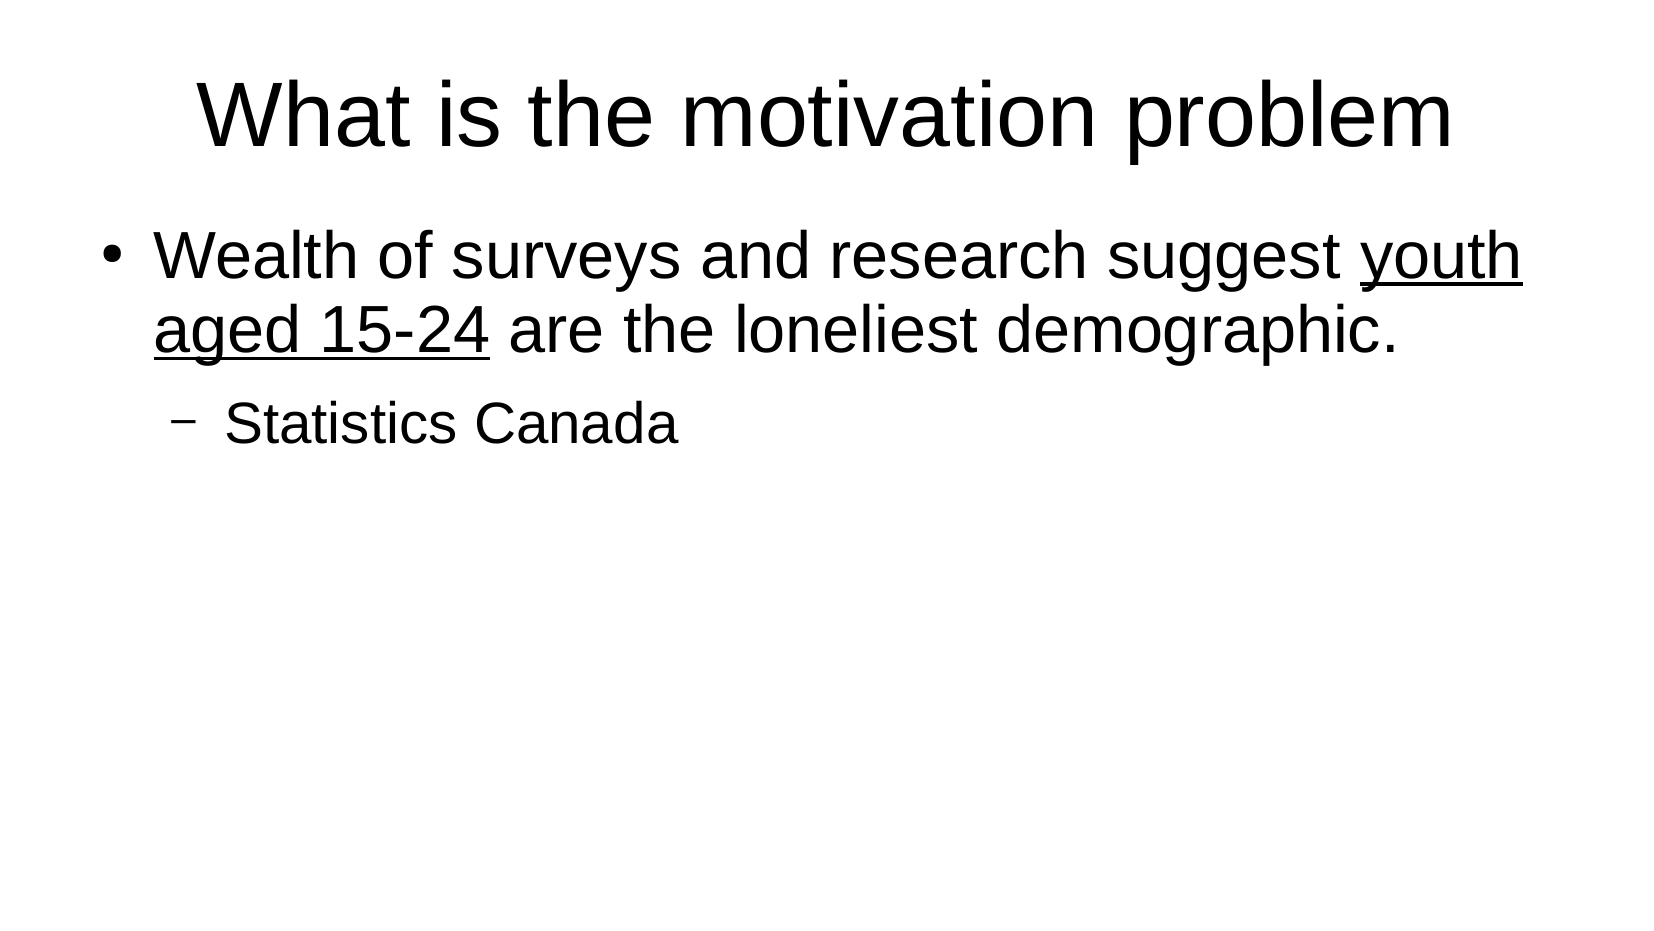

# What is the motivation problem
Wealth of surveys and research suggest youth aged 15-24 are the loneliest demographic.
Statistics Canada